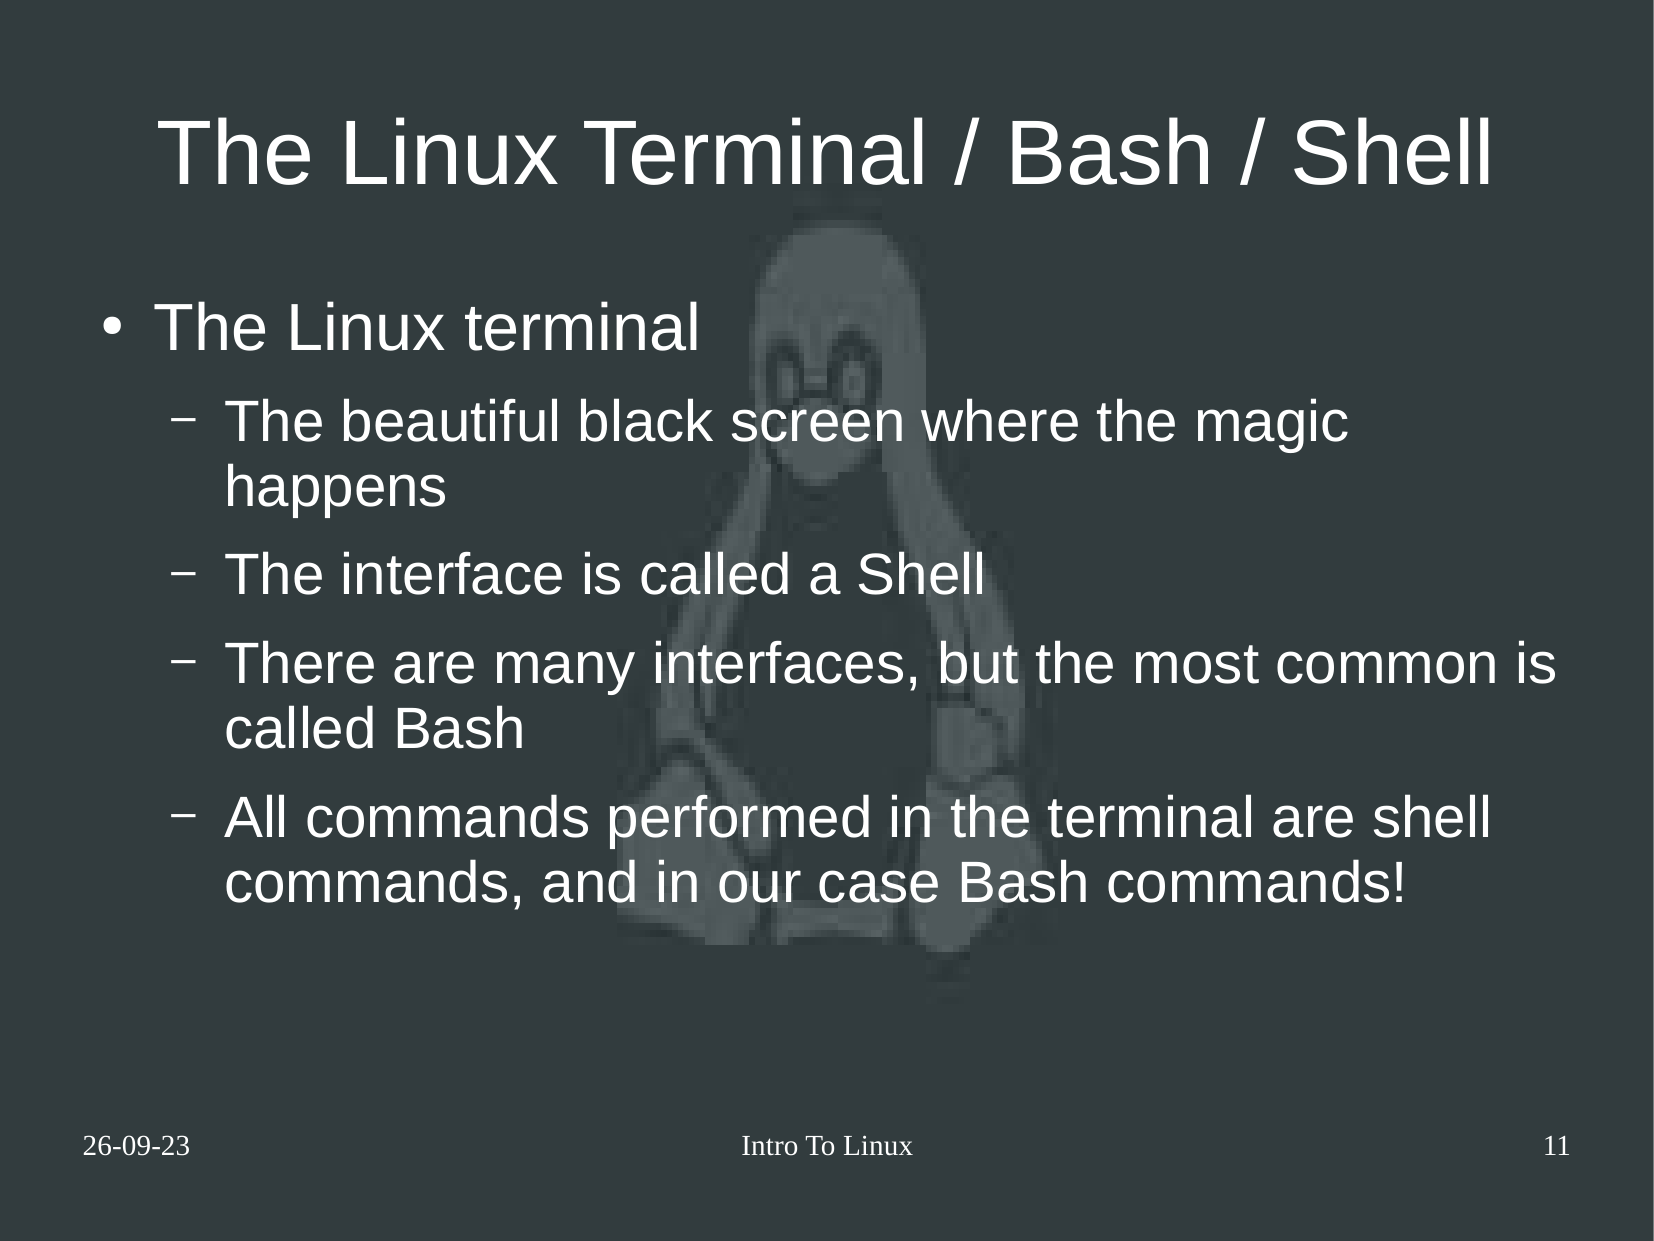

# The Linux Terminal / Bash / Shell
The Linux terminal
The beautiful black screen where the magic happens
The interface is called a Shell
There are many interfaces, but the most common is called Bash
All commands performed in the terminal are shell commands, and in our case Bash commands!
Intro To Linux
11